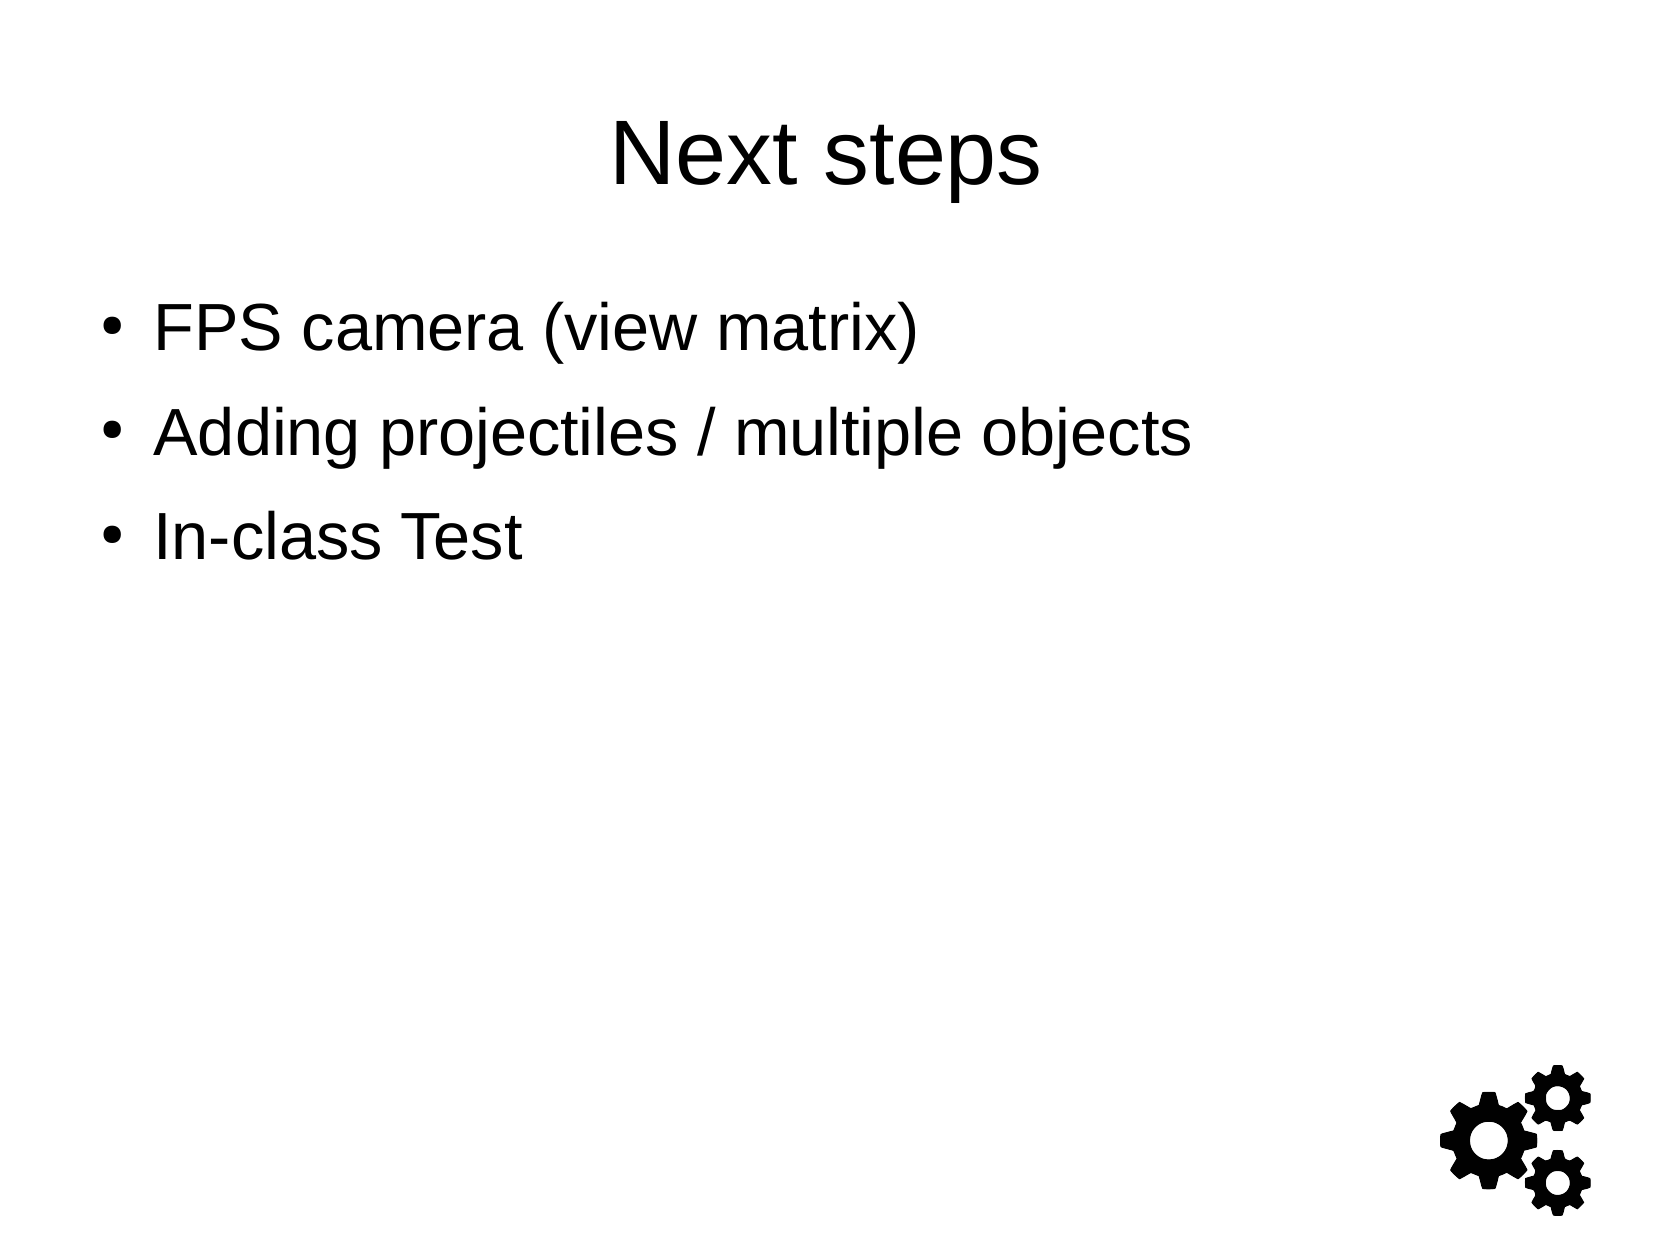

# Next steps
FPS camera (view matrix)
Adding projectiles / multiple objects
In-class Test